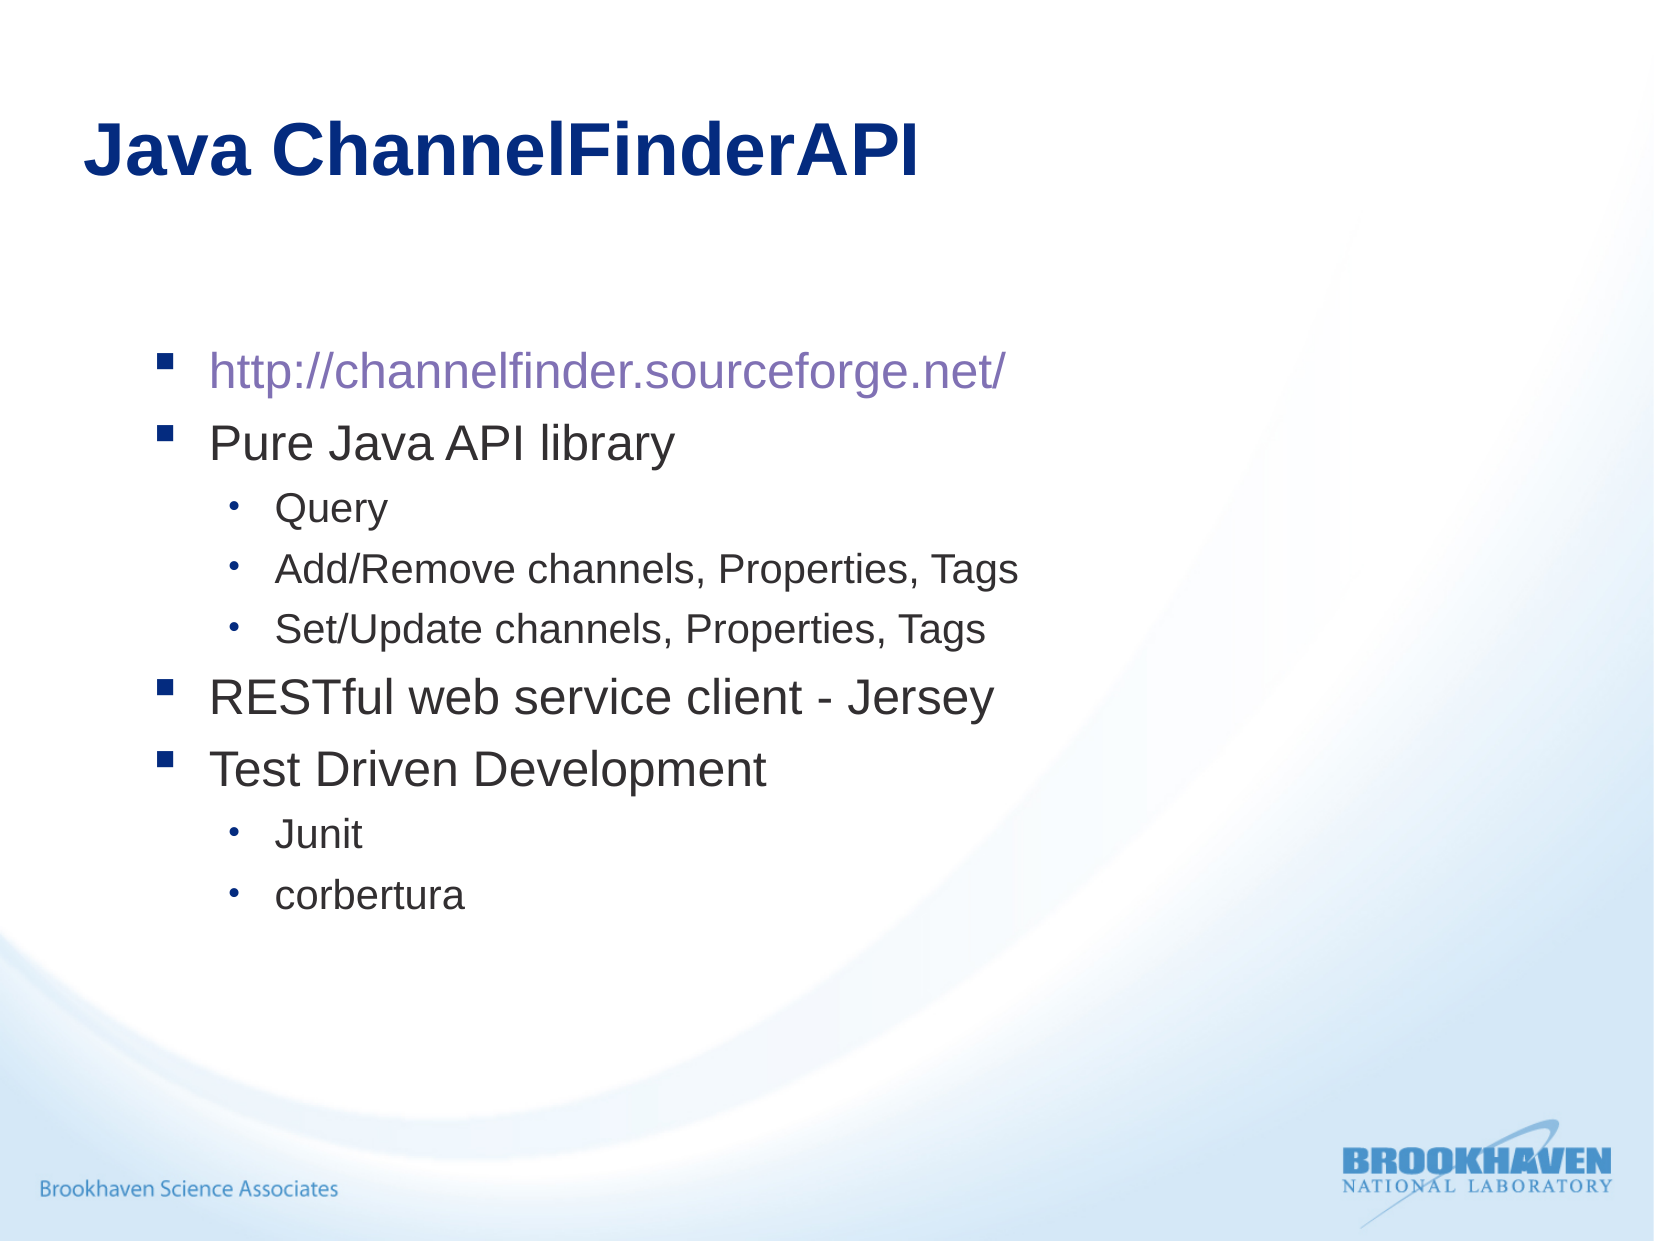

# Java ChannelFinderAPI
http://channelfinder.sourceforge.net/
Pure Java API library
Query
Add/Remove channels, Properties, Tags
Set/Update channels, Properties, Tags
RESTful web service client - Jersey
Test Driven Development
Junit
corbertura